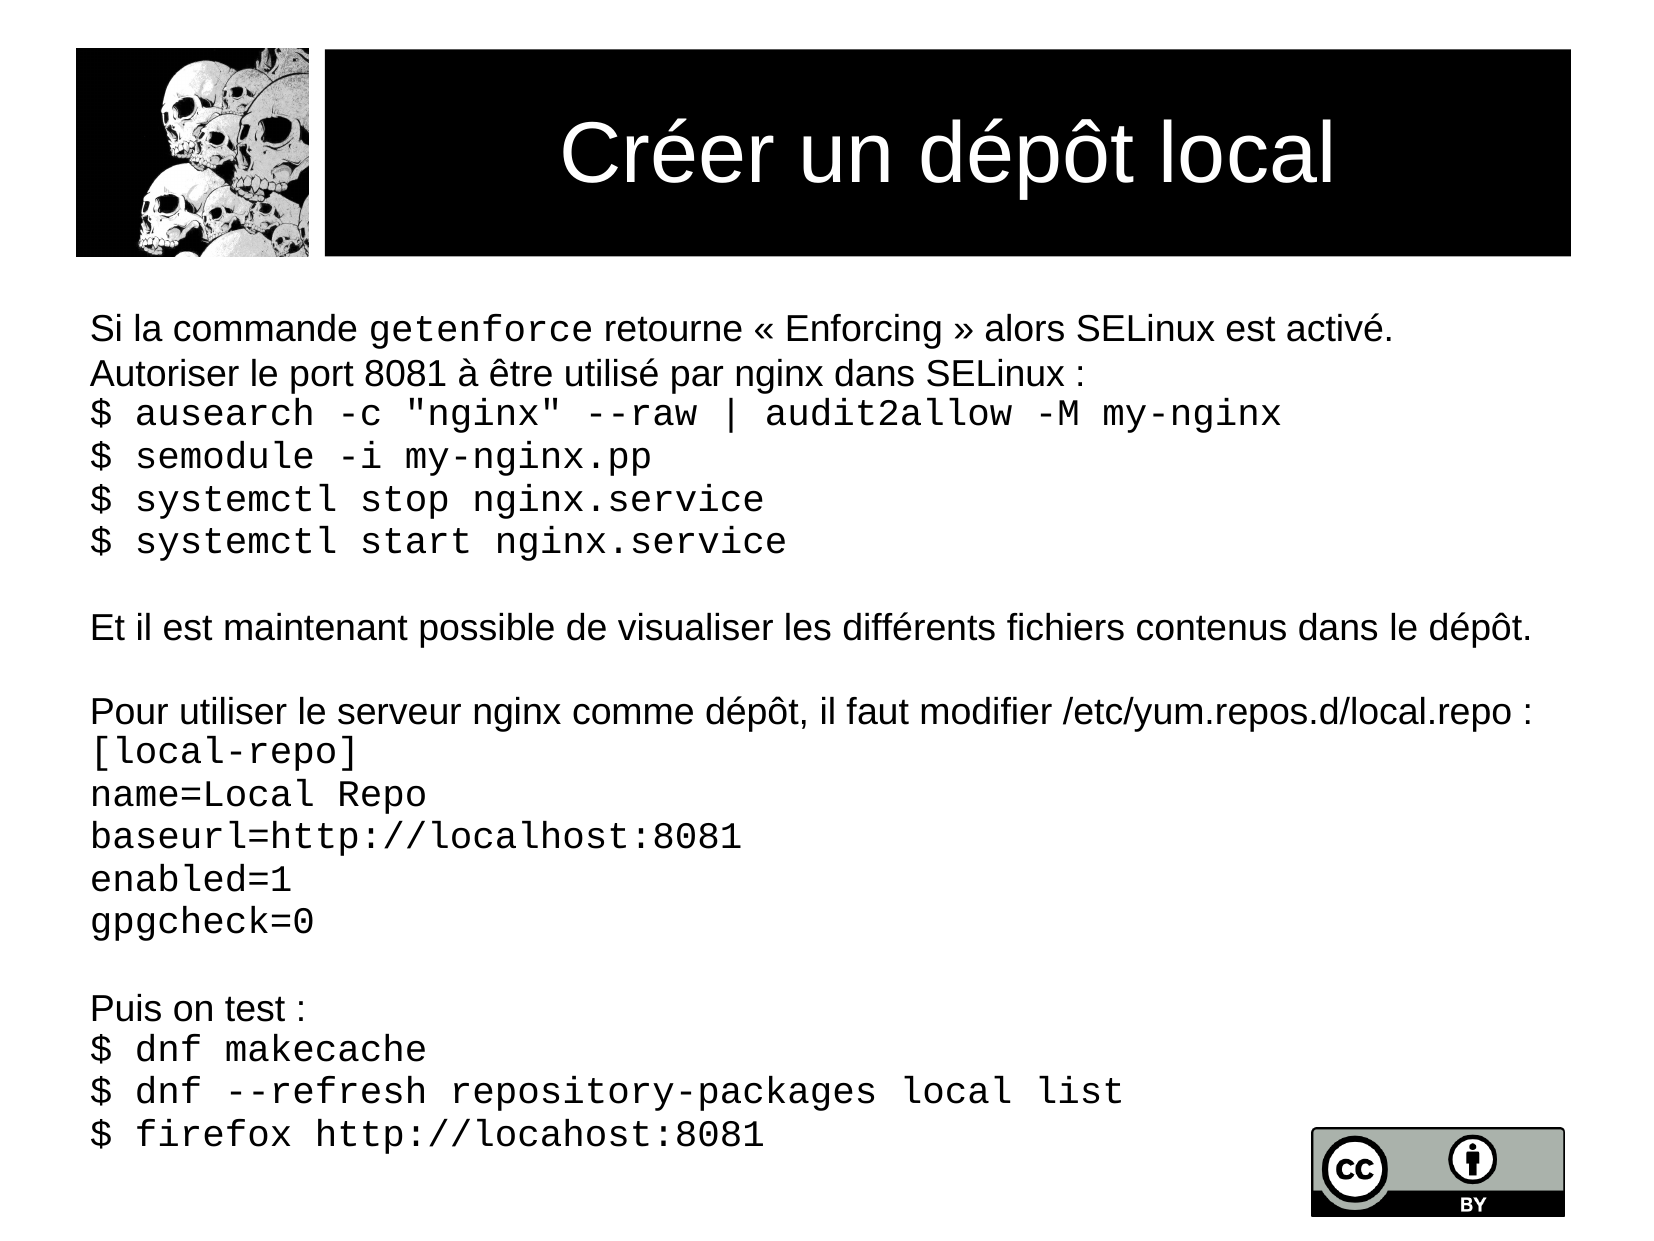

# Créer un dépôt local
Si la commande getenforce retourne « Enforcing » alors SELinux est activé.
Autoriser le port 8081 à être utilisé par nginx dans SELinux :
$ ausearch -c "nginx" --raw | audit2allow -M my-nginx
$ semodule -i my-nginx.pp
$ systemctl stop nginx.service
$ systemctl start nginx.service
Et il est maintenant possible de visualiser les différents fichiers contenus dans le dépôt.
Pour utiliser le serveur nginx comme dépôt, il faut modifier /etc/yum.repos.d/local.repo :
[local-repo]
name=Local Repo
baseurl=http://localhost:8081
enabled=1
gpgcheck=0
Puis on test :
$ dnf makecache
$ dnf --refresh repository-packages local list
$ firefox http://locahost:8081